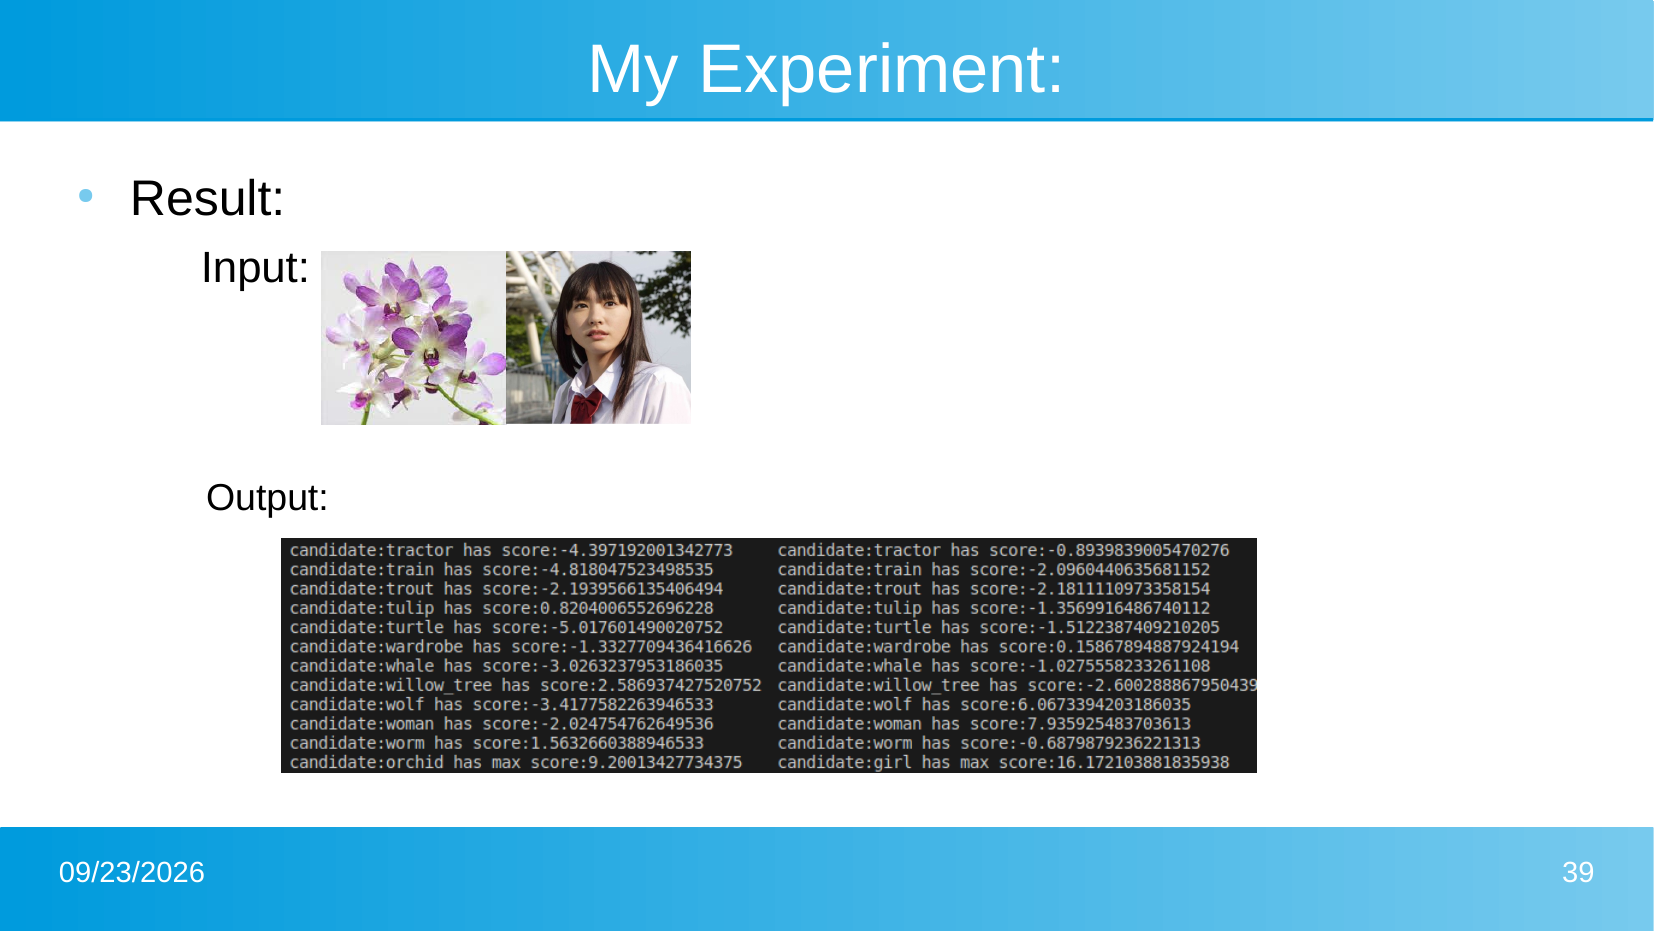

My Experiment:
# Result:
Input:
Output:
39